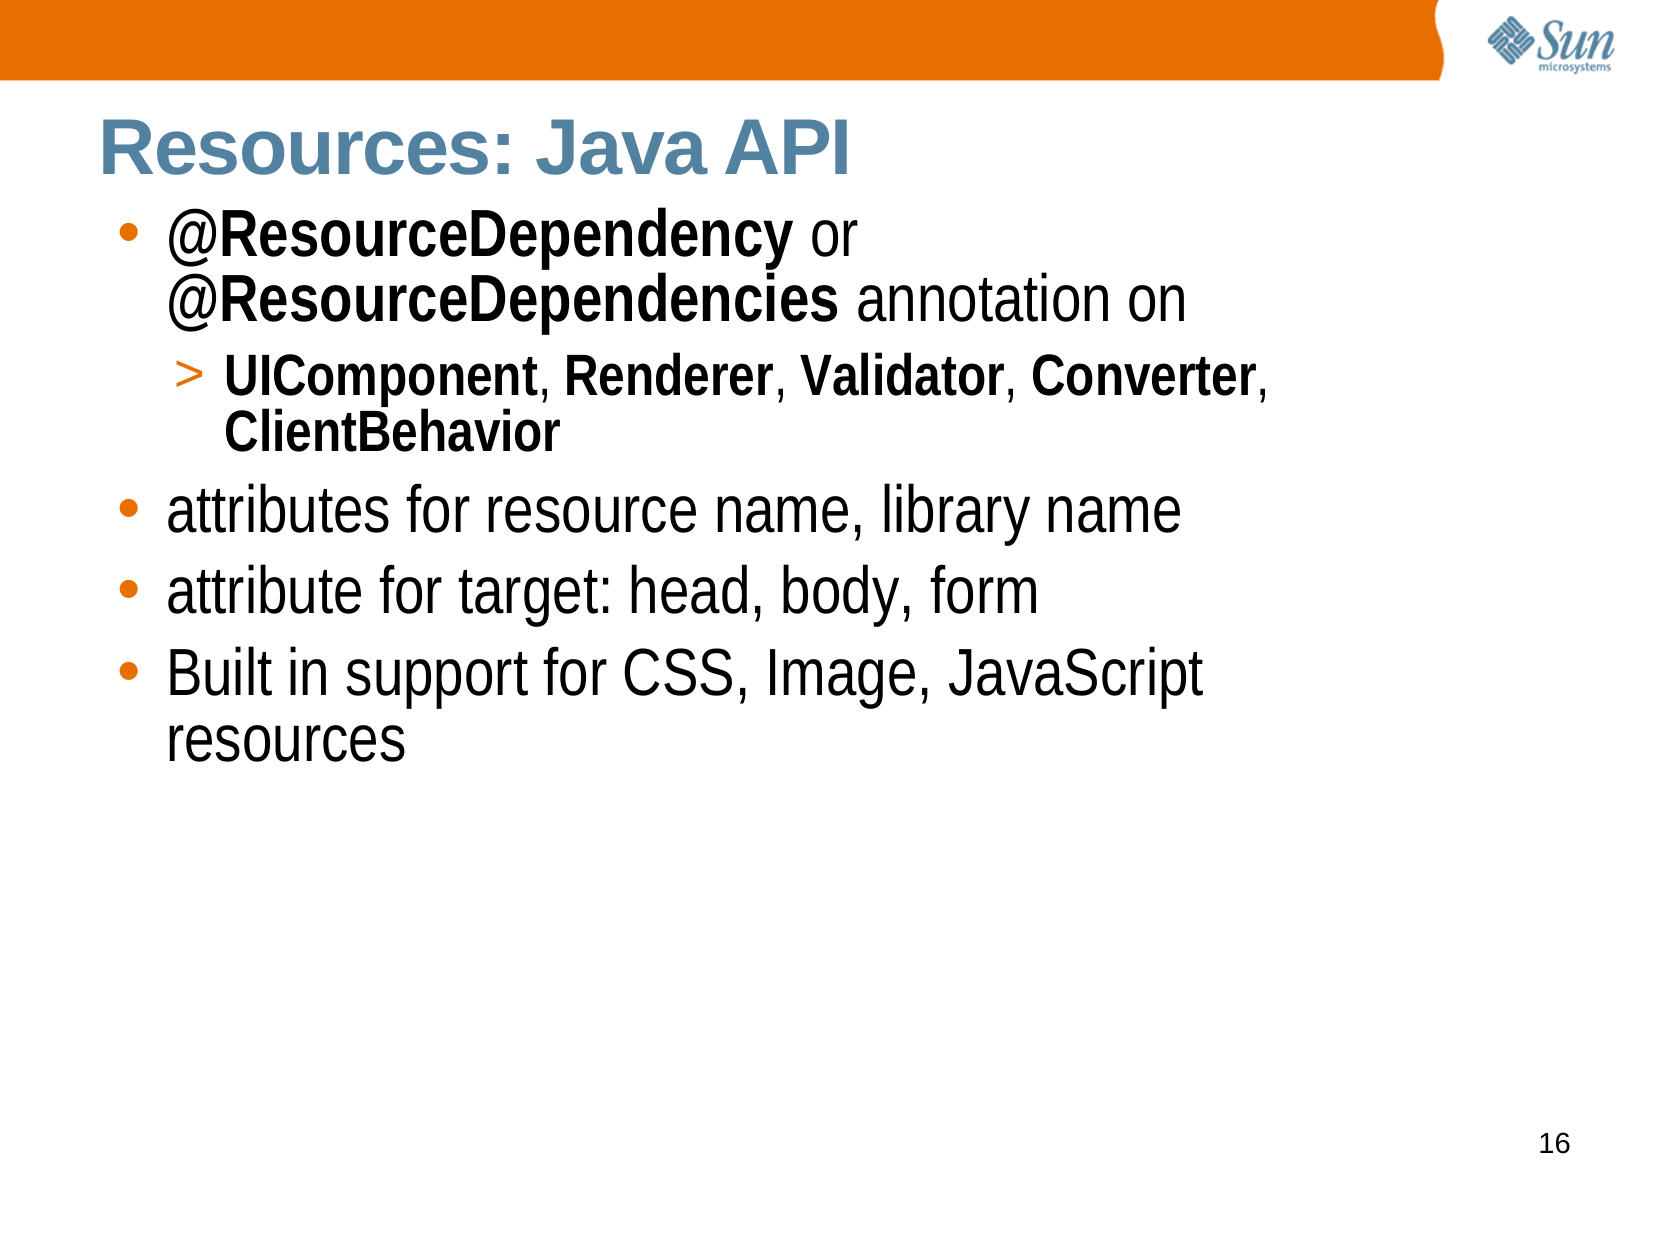

# Resources: Java API
@ResourceDependency or @ResourceDependencies annotation on
UIComponent, Renderer, Validator, Converter, ClientBehavior
attributes for resource name, library name
attribute for target: head, body, form
Built in support for CSS, Image, JavaScript resources
16